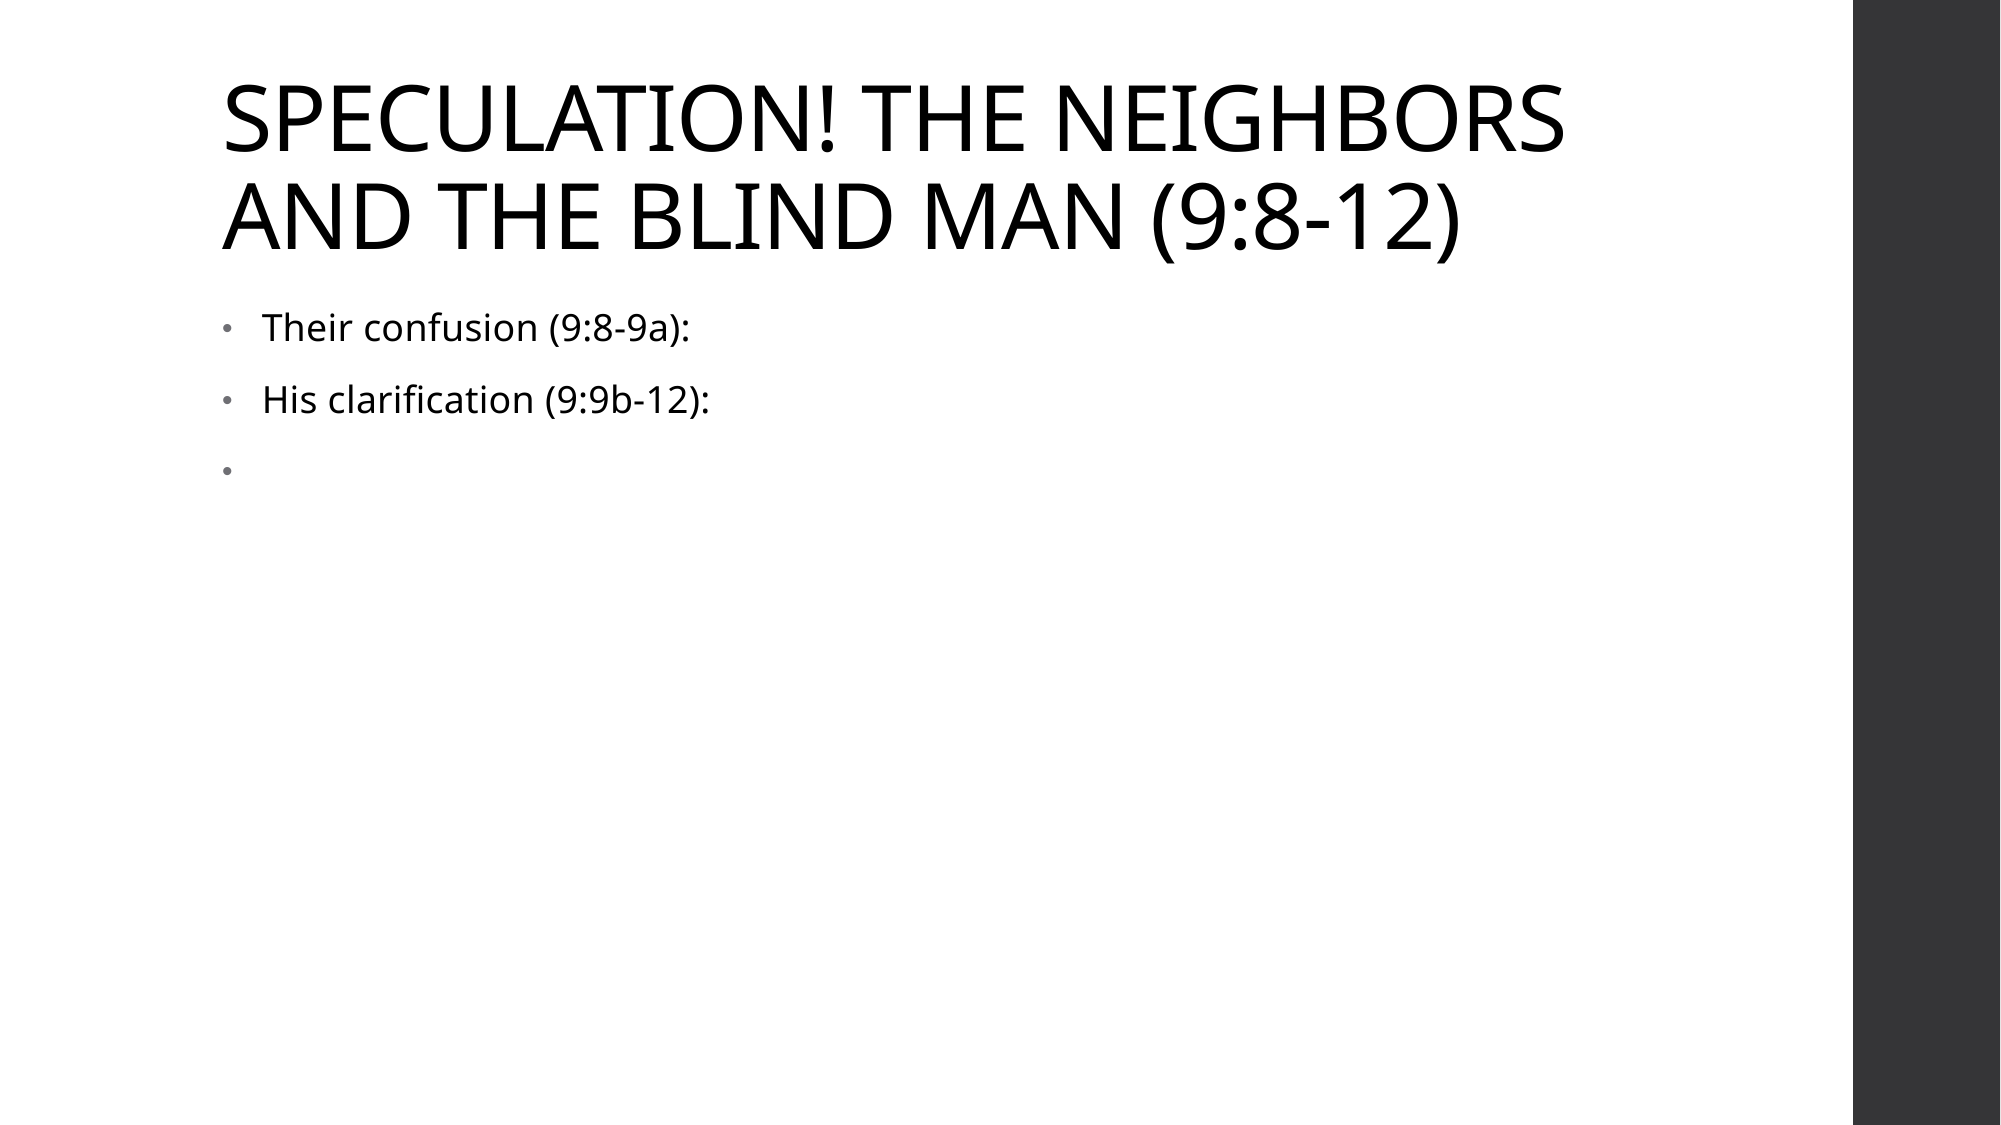

# SPECULATION! THE NEIGHBORS AND THE BLIND MAN (9:8-12)
 Their confusion (9:8-9a):
 His clarification (9:9b-12):